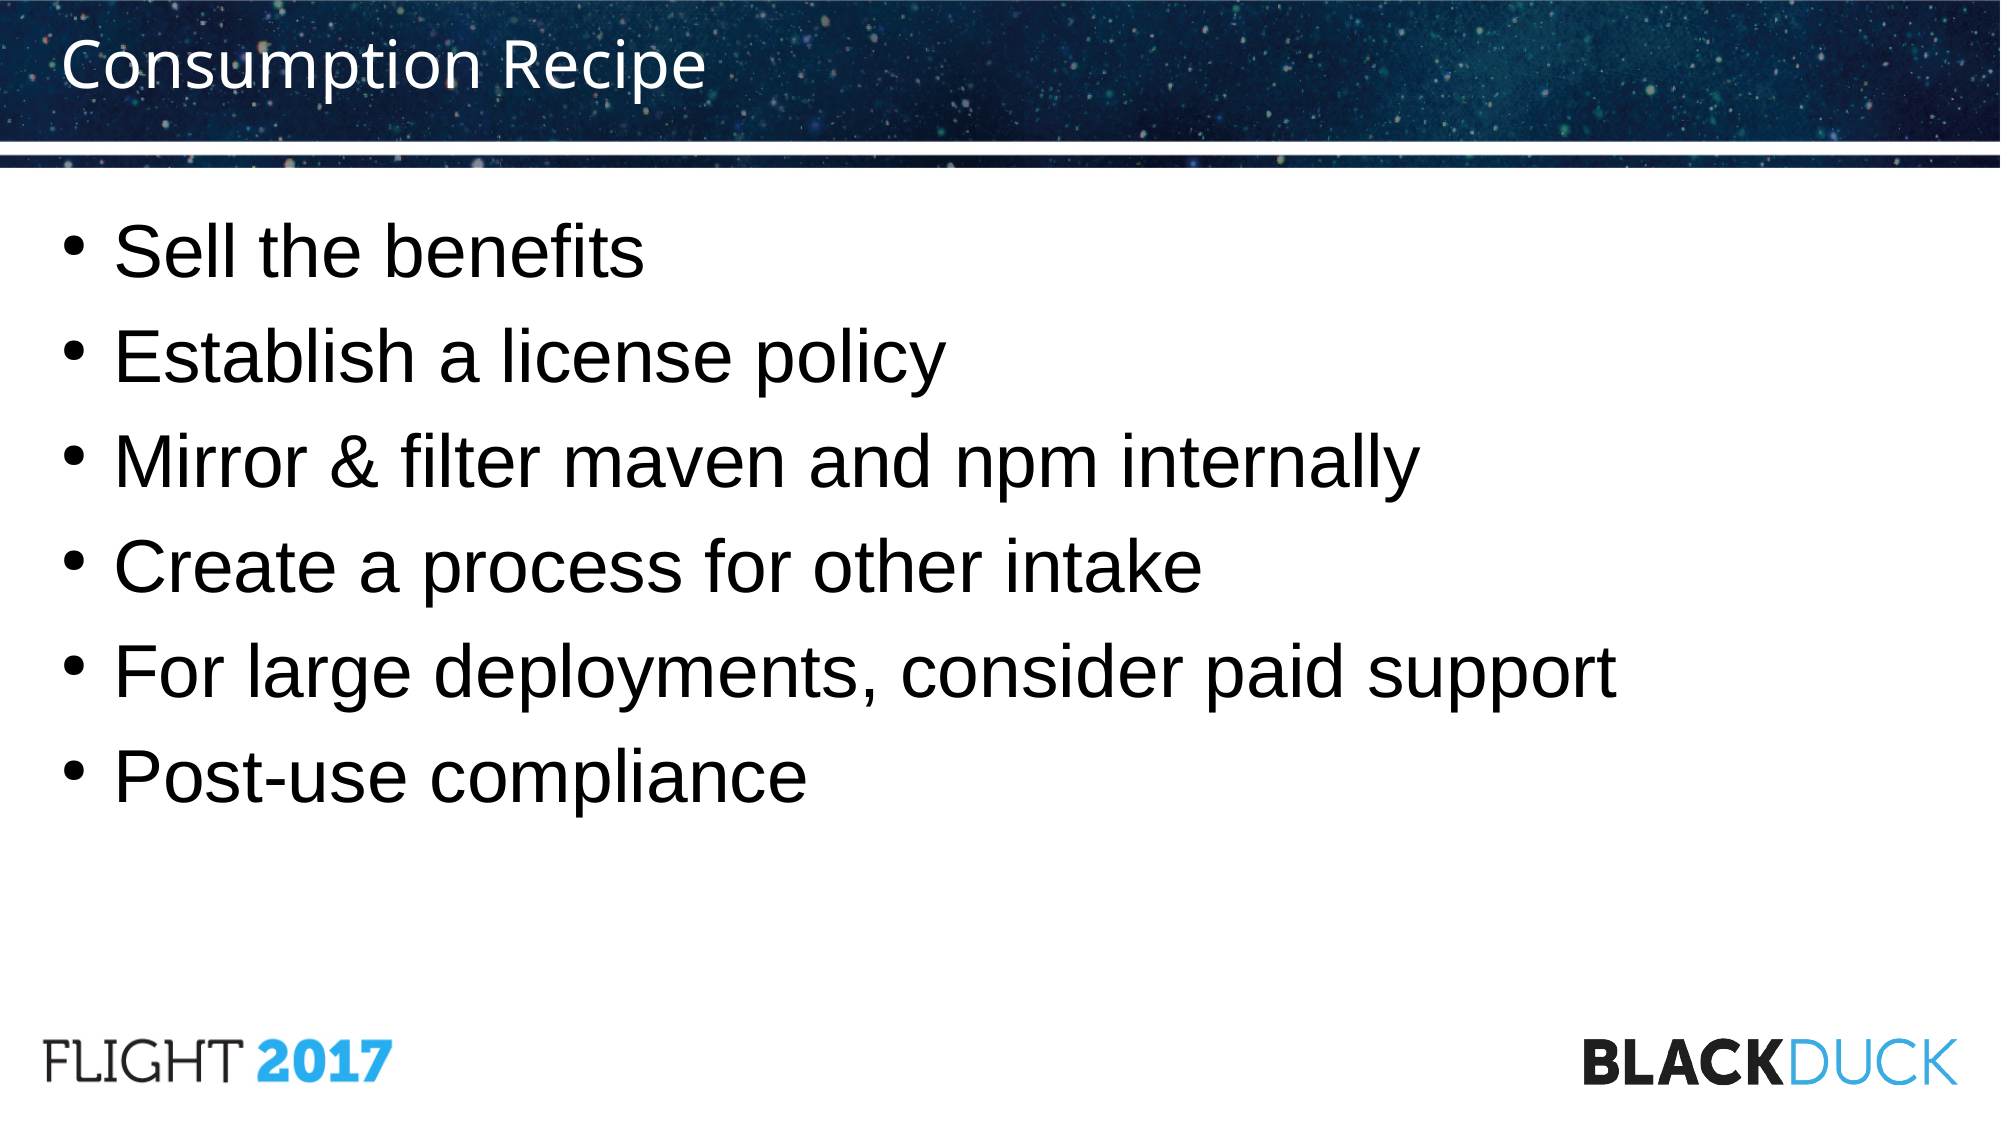

Consumption Recipe
#
Sell the benefits
Establish a license policy
Mirror & filter maven and npm internally
Create a process for other intake
For large deployments, consider paid support
Post-use compliance